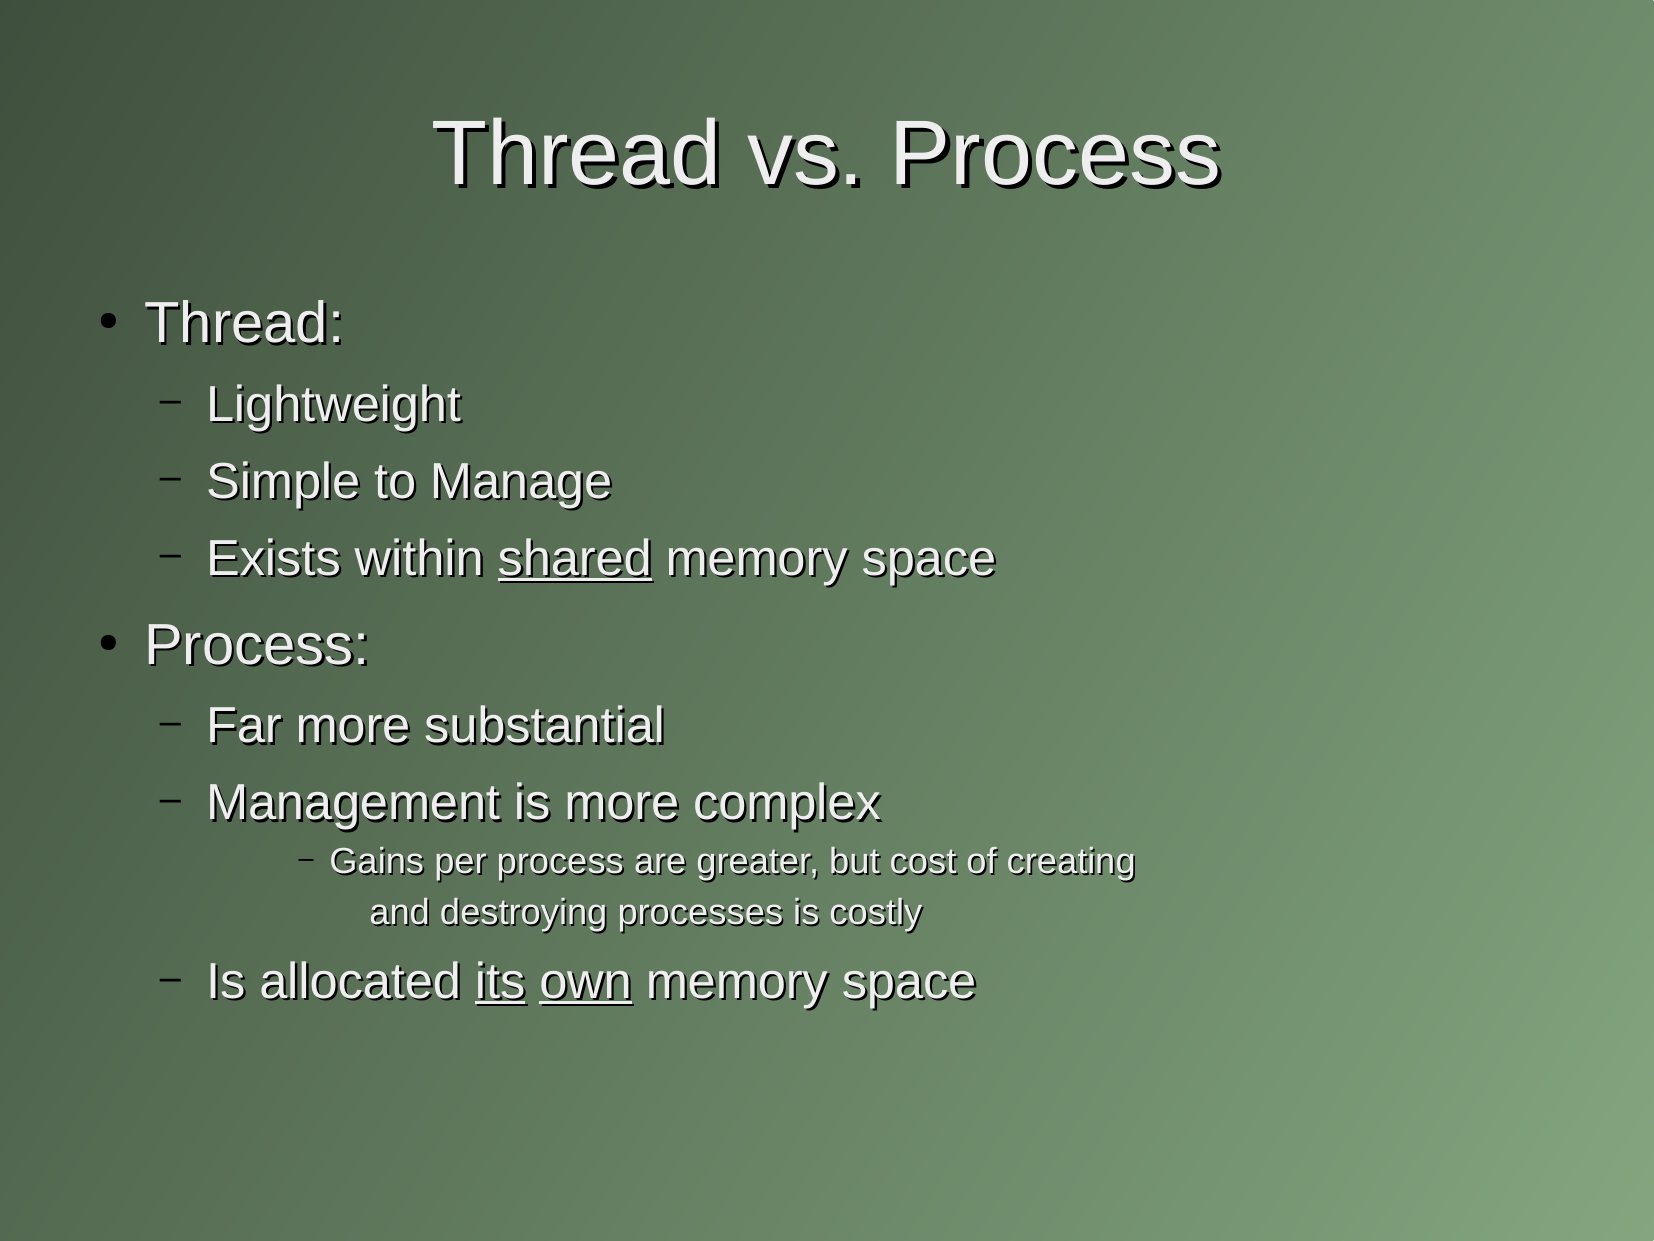

# Thread vs. Process
Thread:
Lightweight
Simple to Manage
Exists within shared memory space
Process:
Far more substantial
Management is more complex
Gains per process are greater, but cost of creating
 and destroying processes is costly
Is allocated its own memory space